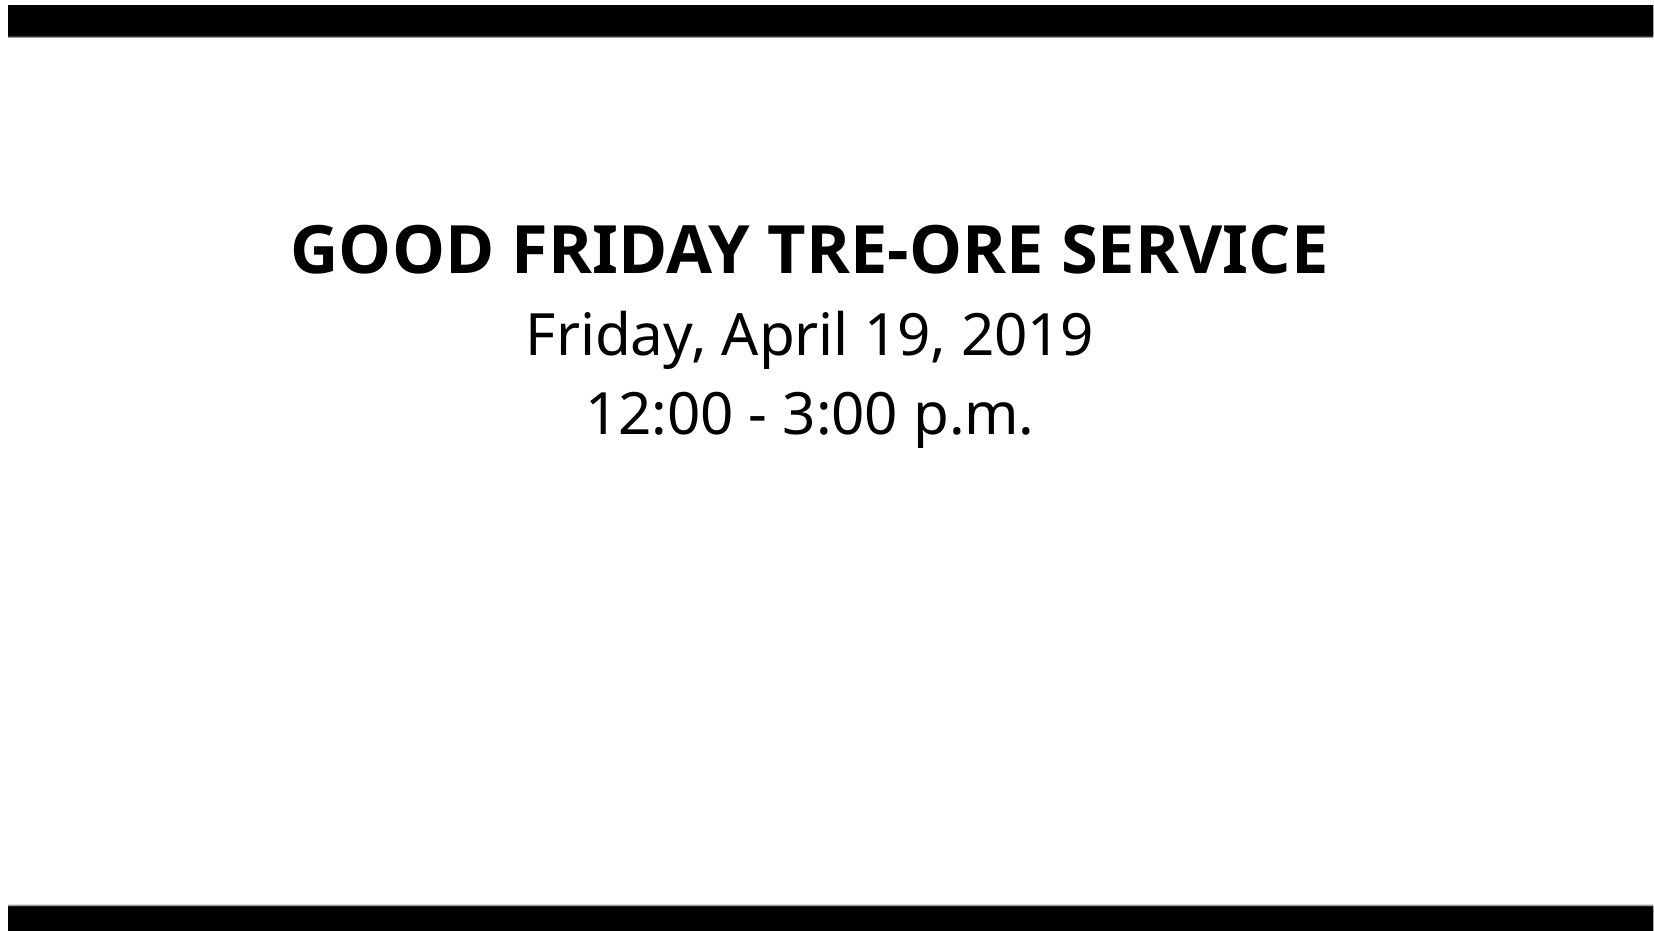

GOOD FRIDAY TRE-ORE SERVICE
Friday, April 19, 2019
12:00 - 3:00 p.m.